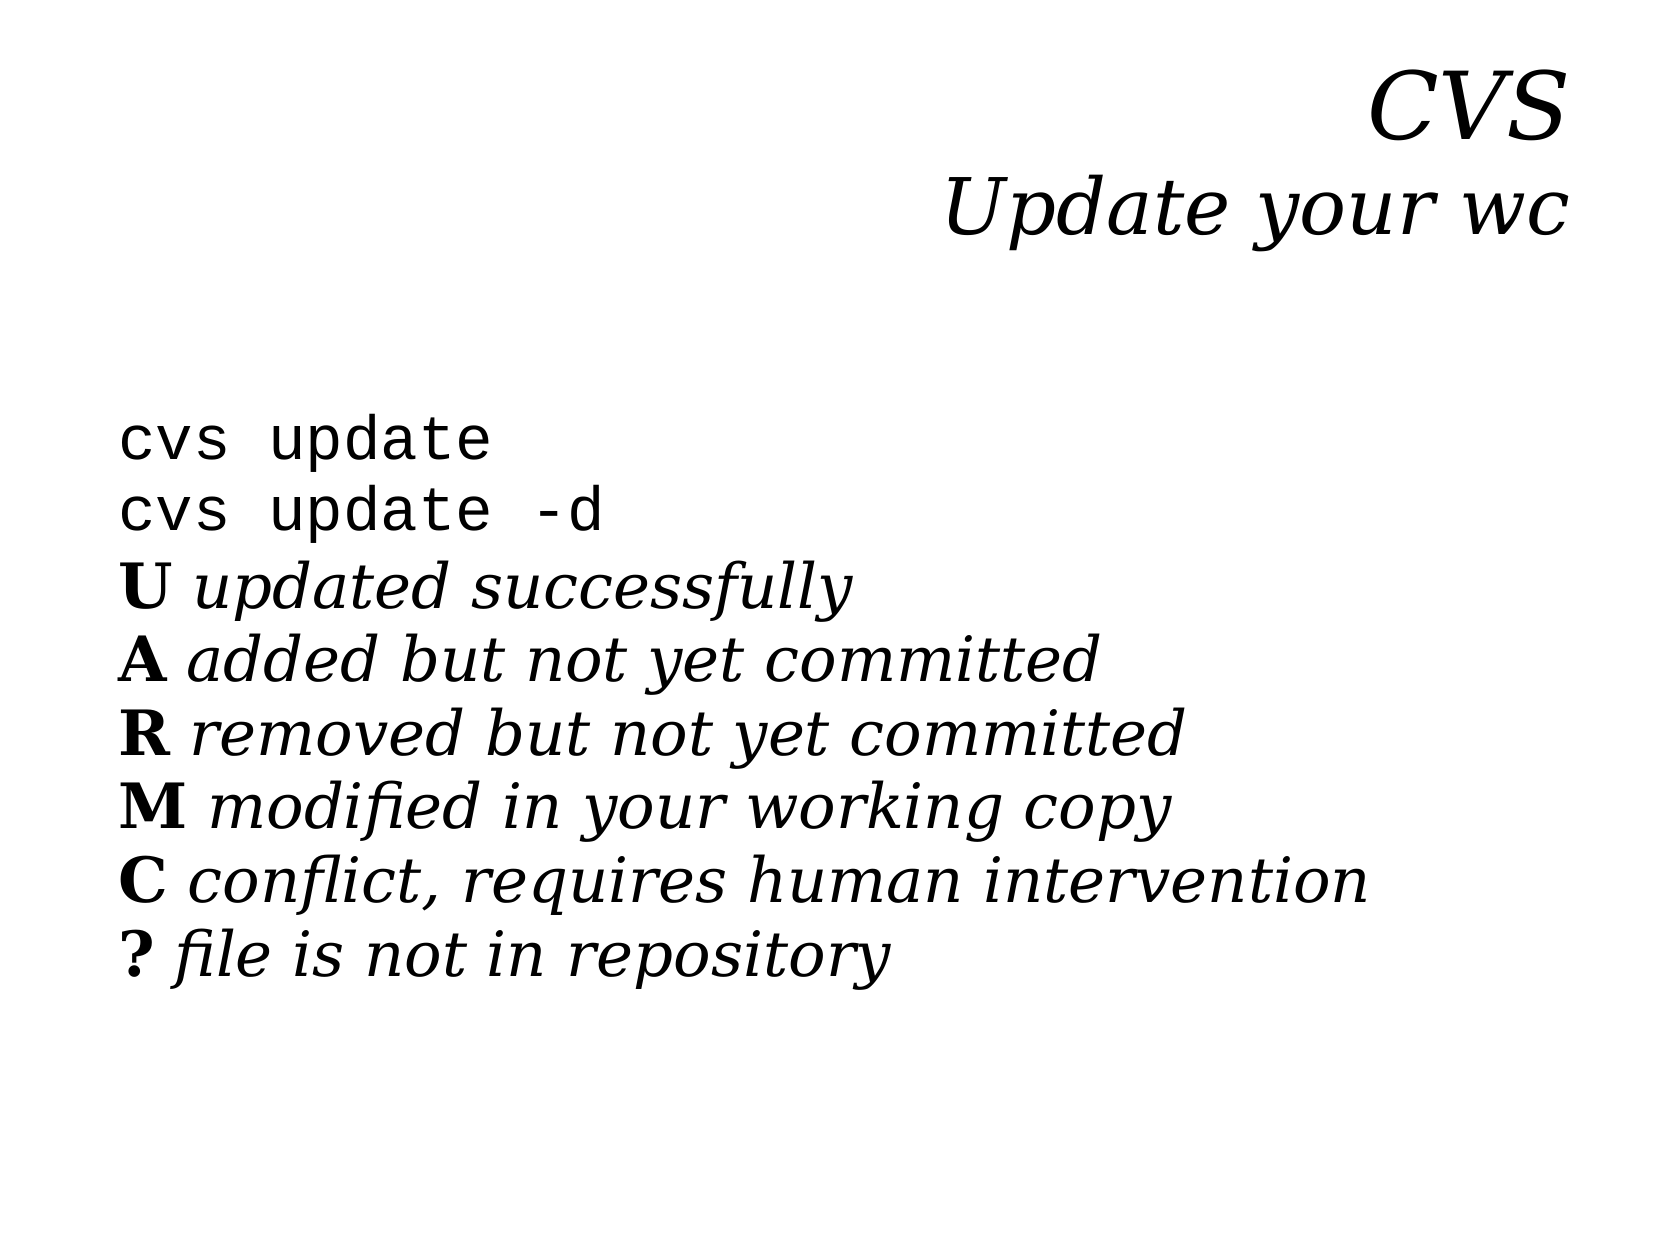

# CVS Update your wc
cvs update
cvs update -d
U updated successfully
A added but not yet committed
R removed but not yet committed
M modified in your working copy
C conflict, requires human intervention
? file is not in repository